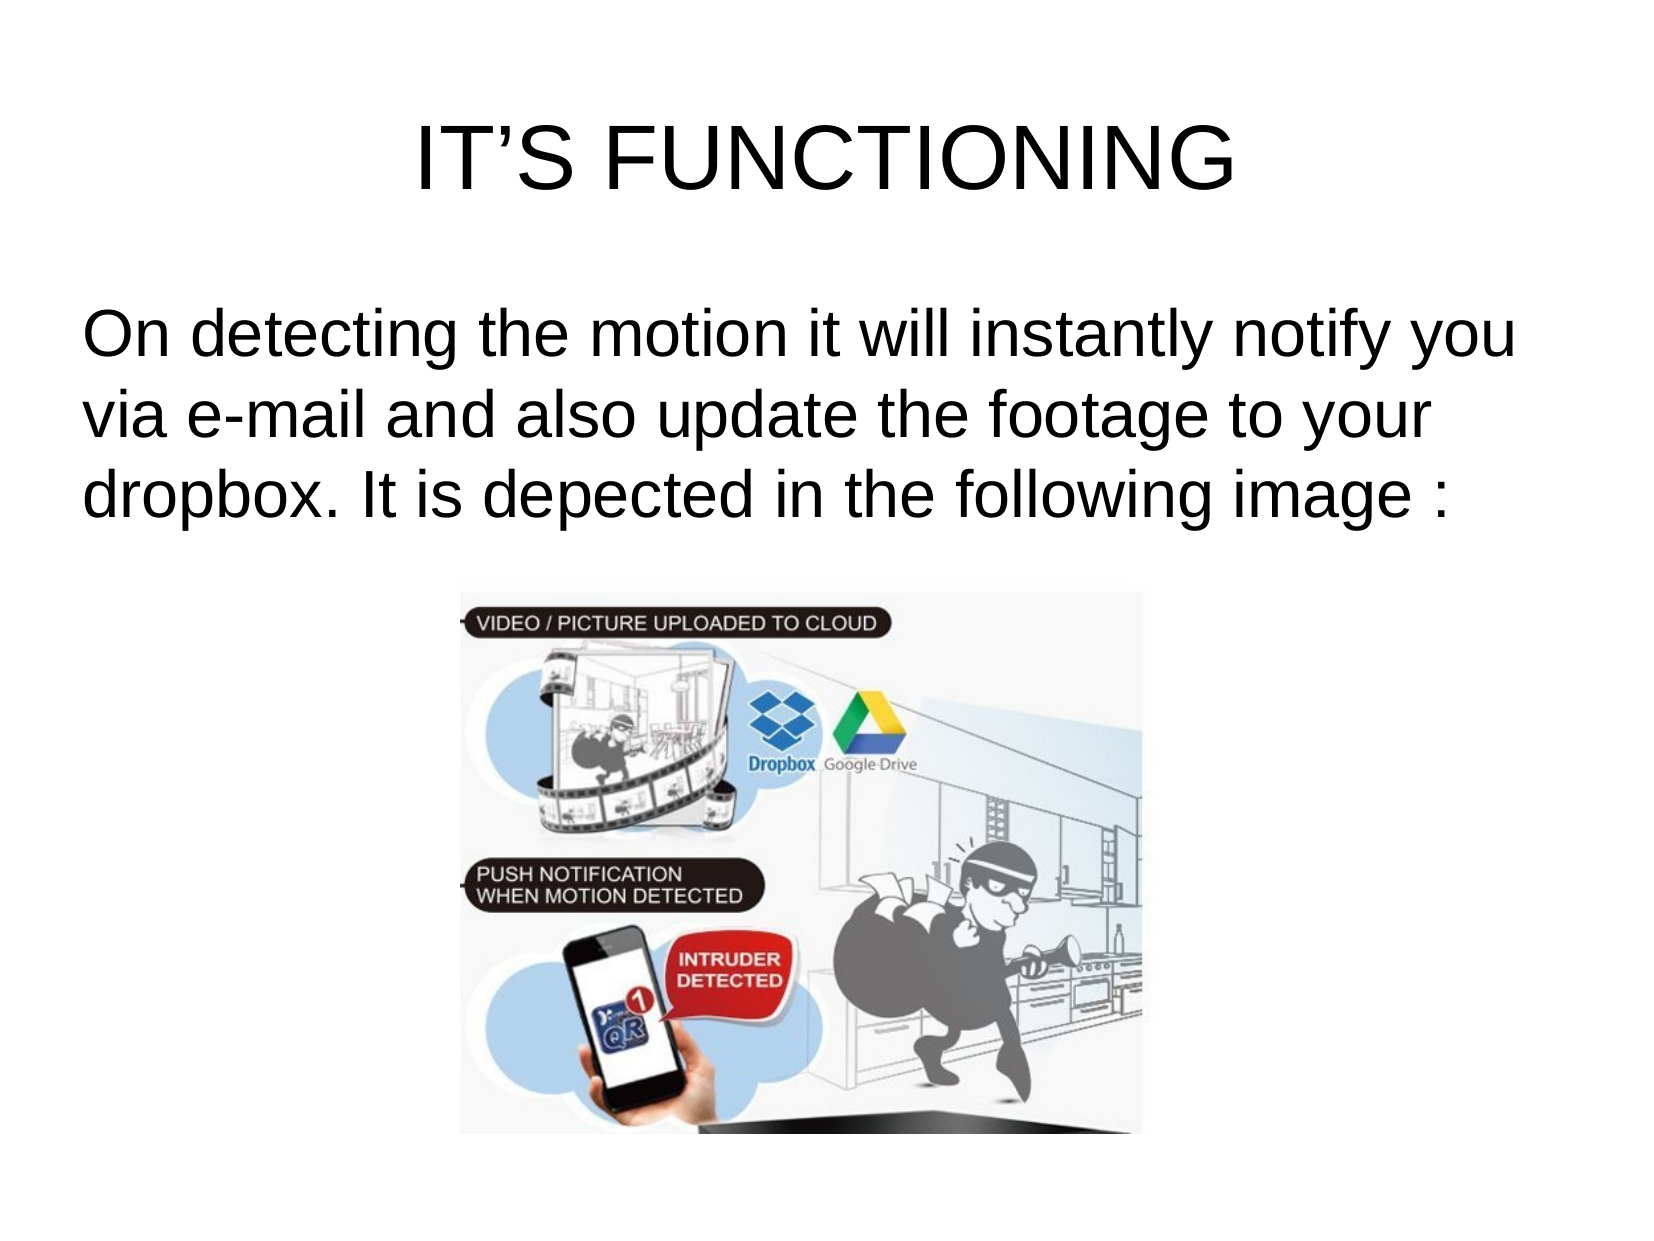

# IT’S FUNCTIONING
On detecting the motion it will instantly notify you via e-mail and also update the footage to your dropbox. It is depected in the following image :